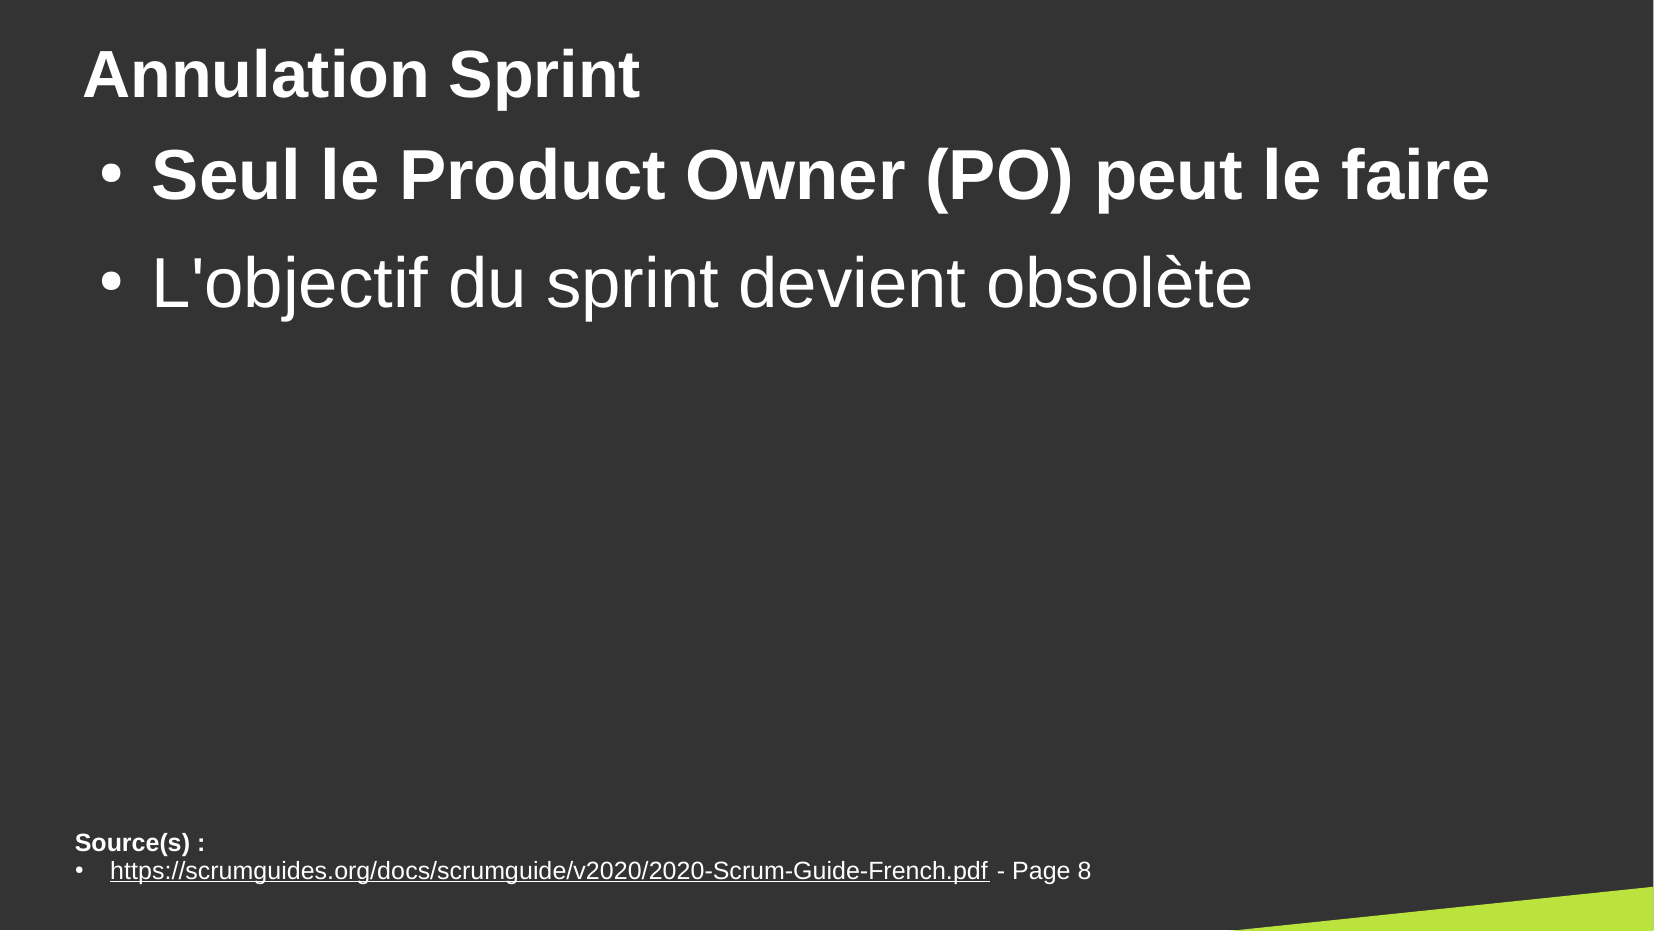

Annulation Sprint
# Seul le Product Owner (PO) peut le faire
L'objectif du sprint devient obsolète
Source(s) :
https://scrumguides.org/docs/scrumguide/v2020/2020-Scrum-Guide-French.pdf - Page 8